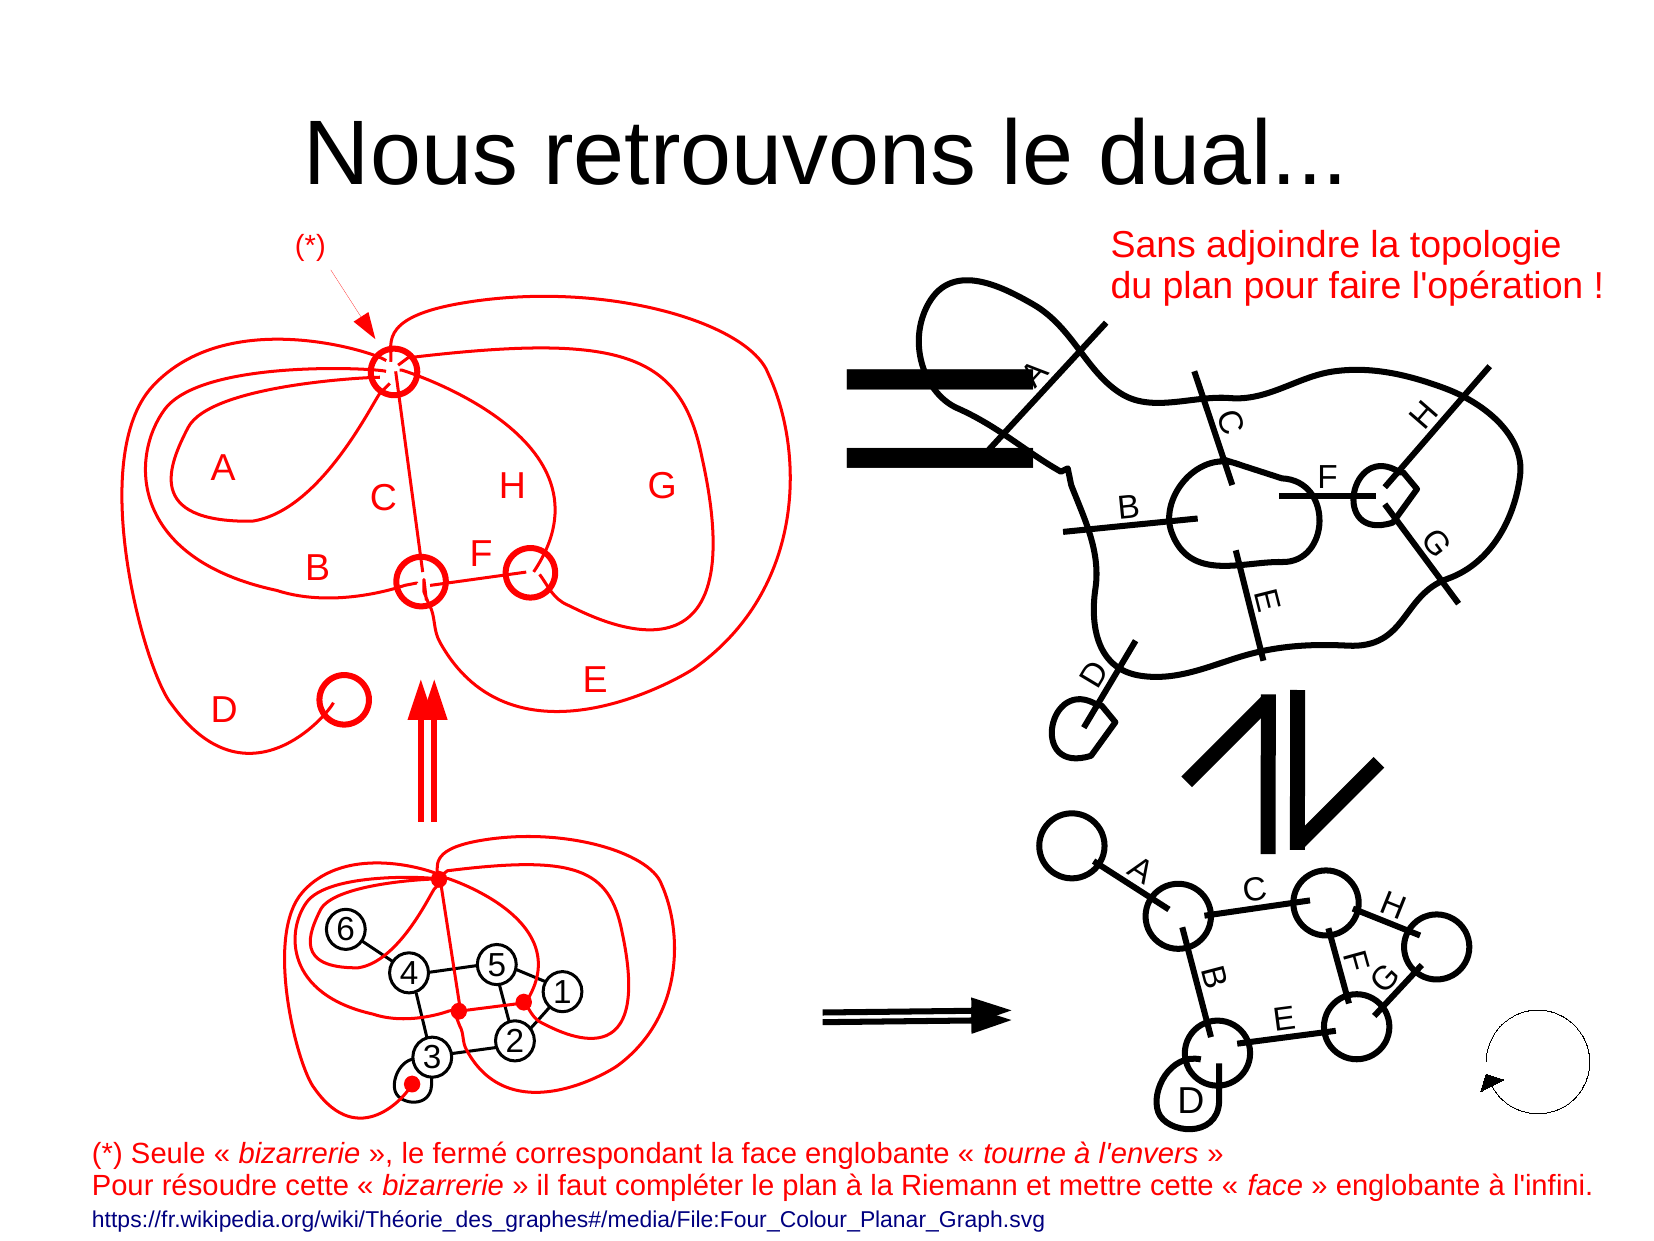

# Nous retrouvons le dual...
Sans adjoindre la topologie du plan pour faire l'opération !
(*)
A
H
C
F
G
B
E
D
=
A
H
G
C
F
B
E
D
A
C
H
6
B
F
5
4
G
1
2
E
3
D
(*) Seule « bizarrerie », le fermé correspondant la face englobante « tourne à l'envers »
Pour résoudre cette « bizarrerie » il faut compléter le plan à la Riemann et mettre cette « face » englobante à l'infini.
https://fr.wikipedia.org/wiki/Théorie_des_graphes#/media/File:Four_Colour_Planar_Graph.svg